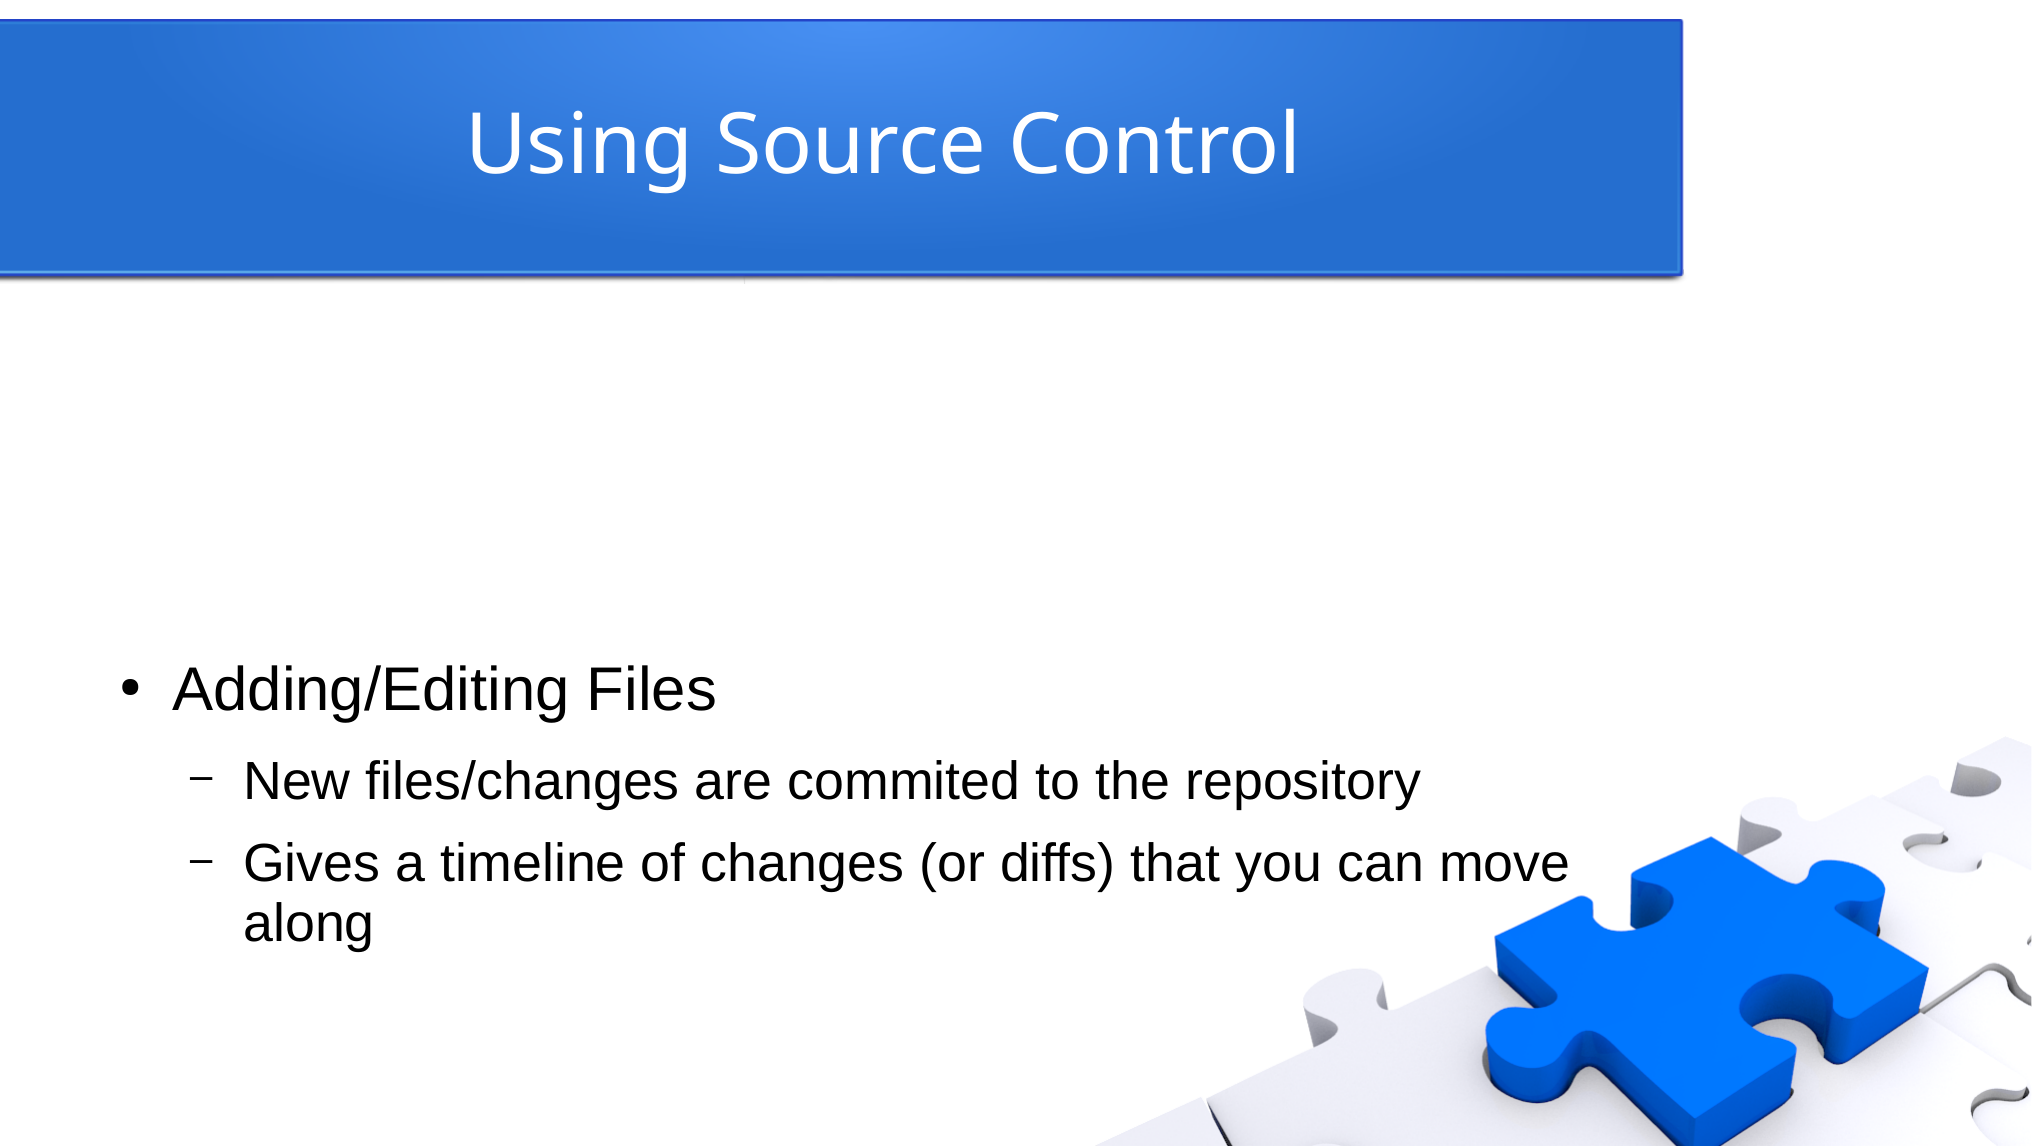

# Using Source Control
Adding/Editing Files
New files/changes are commited to the repository
Gives a timeline of changes (or diffs) that you can move along